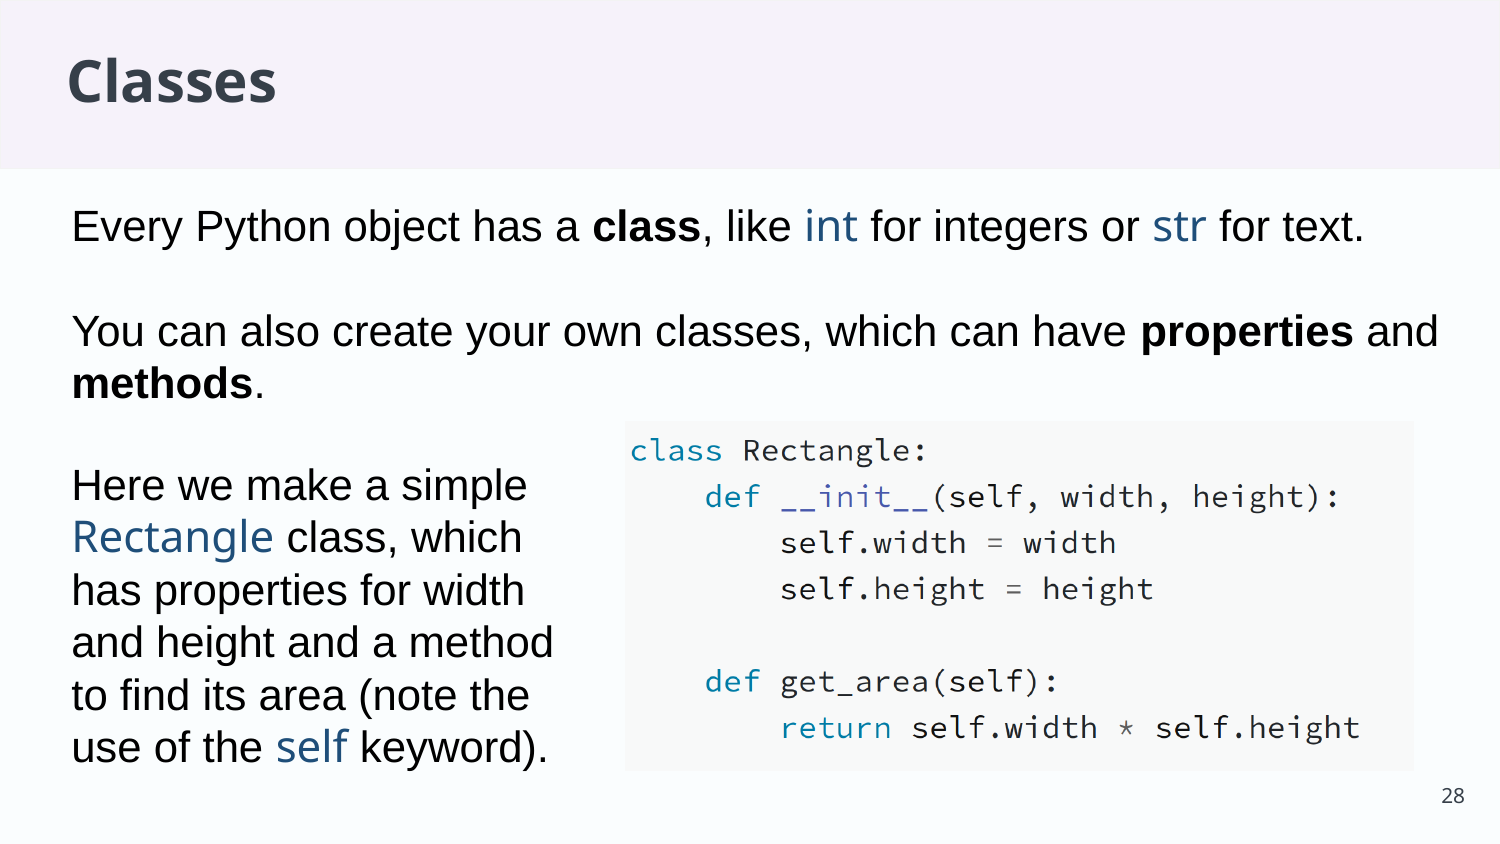

# Classes
Every Python object has a class, like int for integers or str for text.
You can also create your own classes, which can have properties and methods.
Here we make a simple Rectangle class, which has properties for width and height and a method to find its area (note the use of the self keyword).